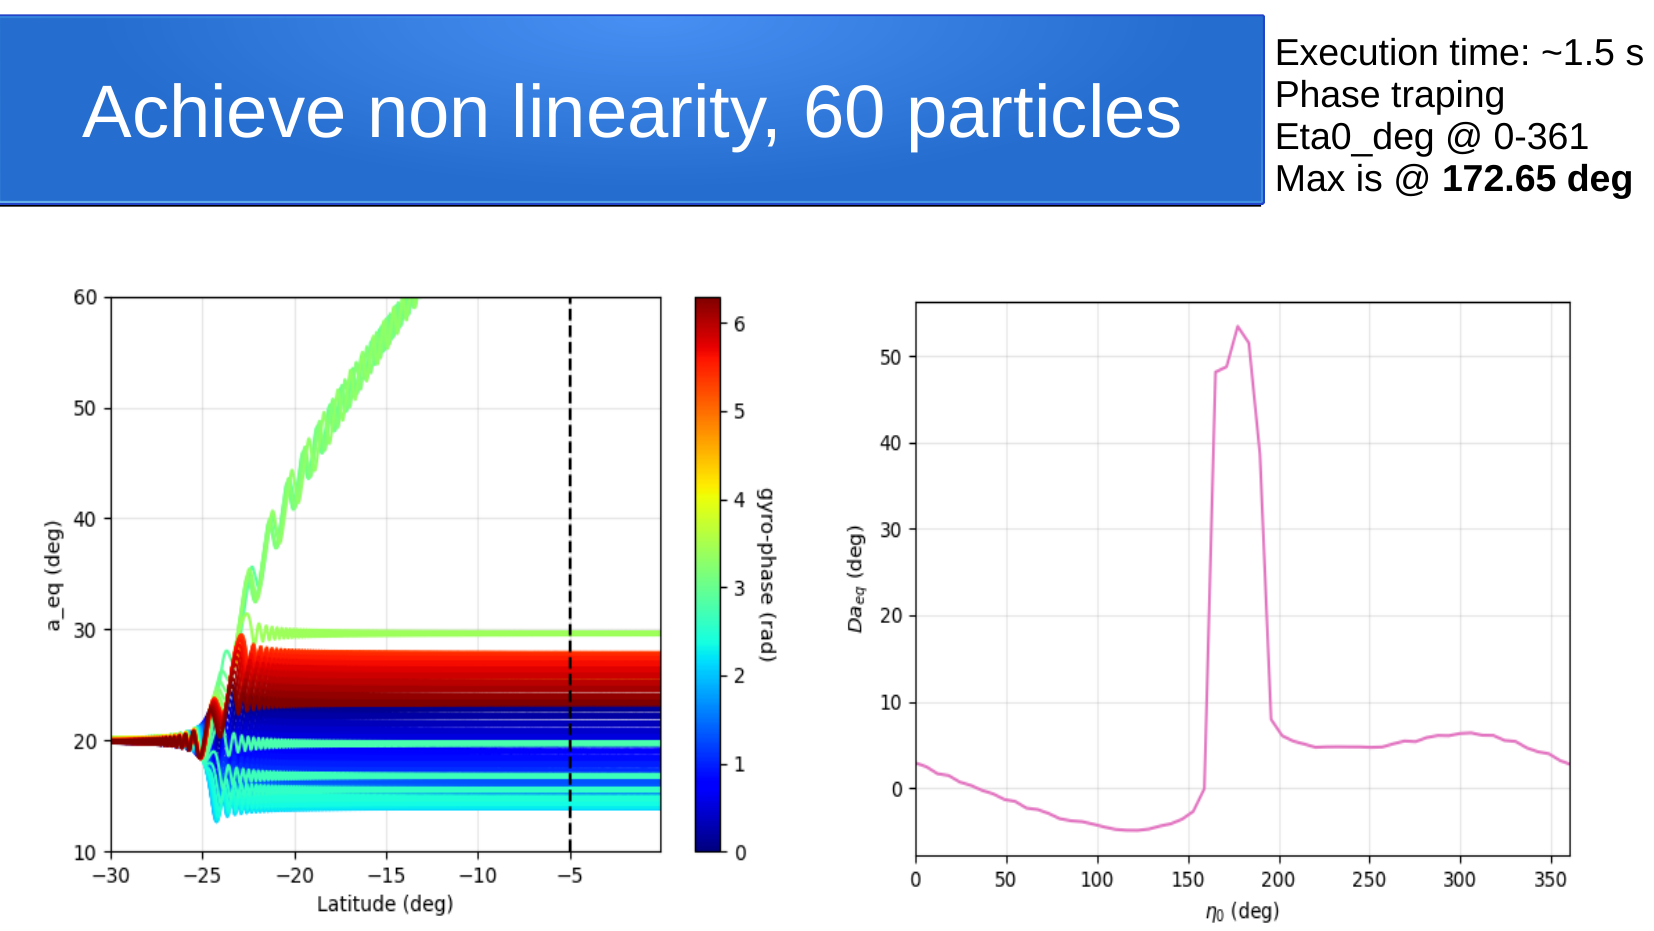

Execution time: ~1.5 s
Phase traping
Eta0_deg @ 0-361
Max is @ 172.65 deg
# Achieve non linearity, 60 particles